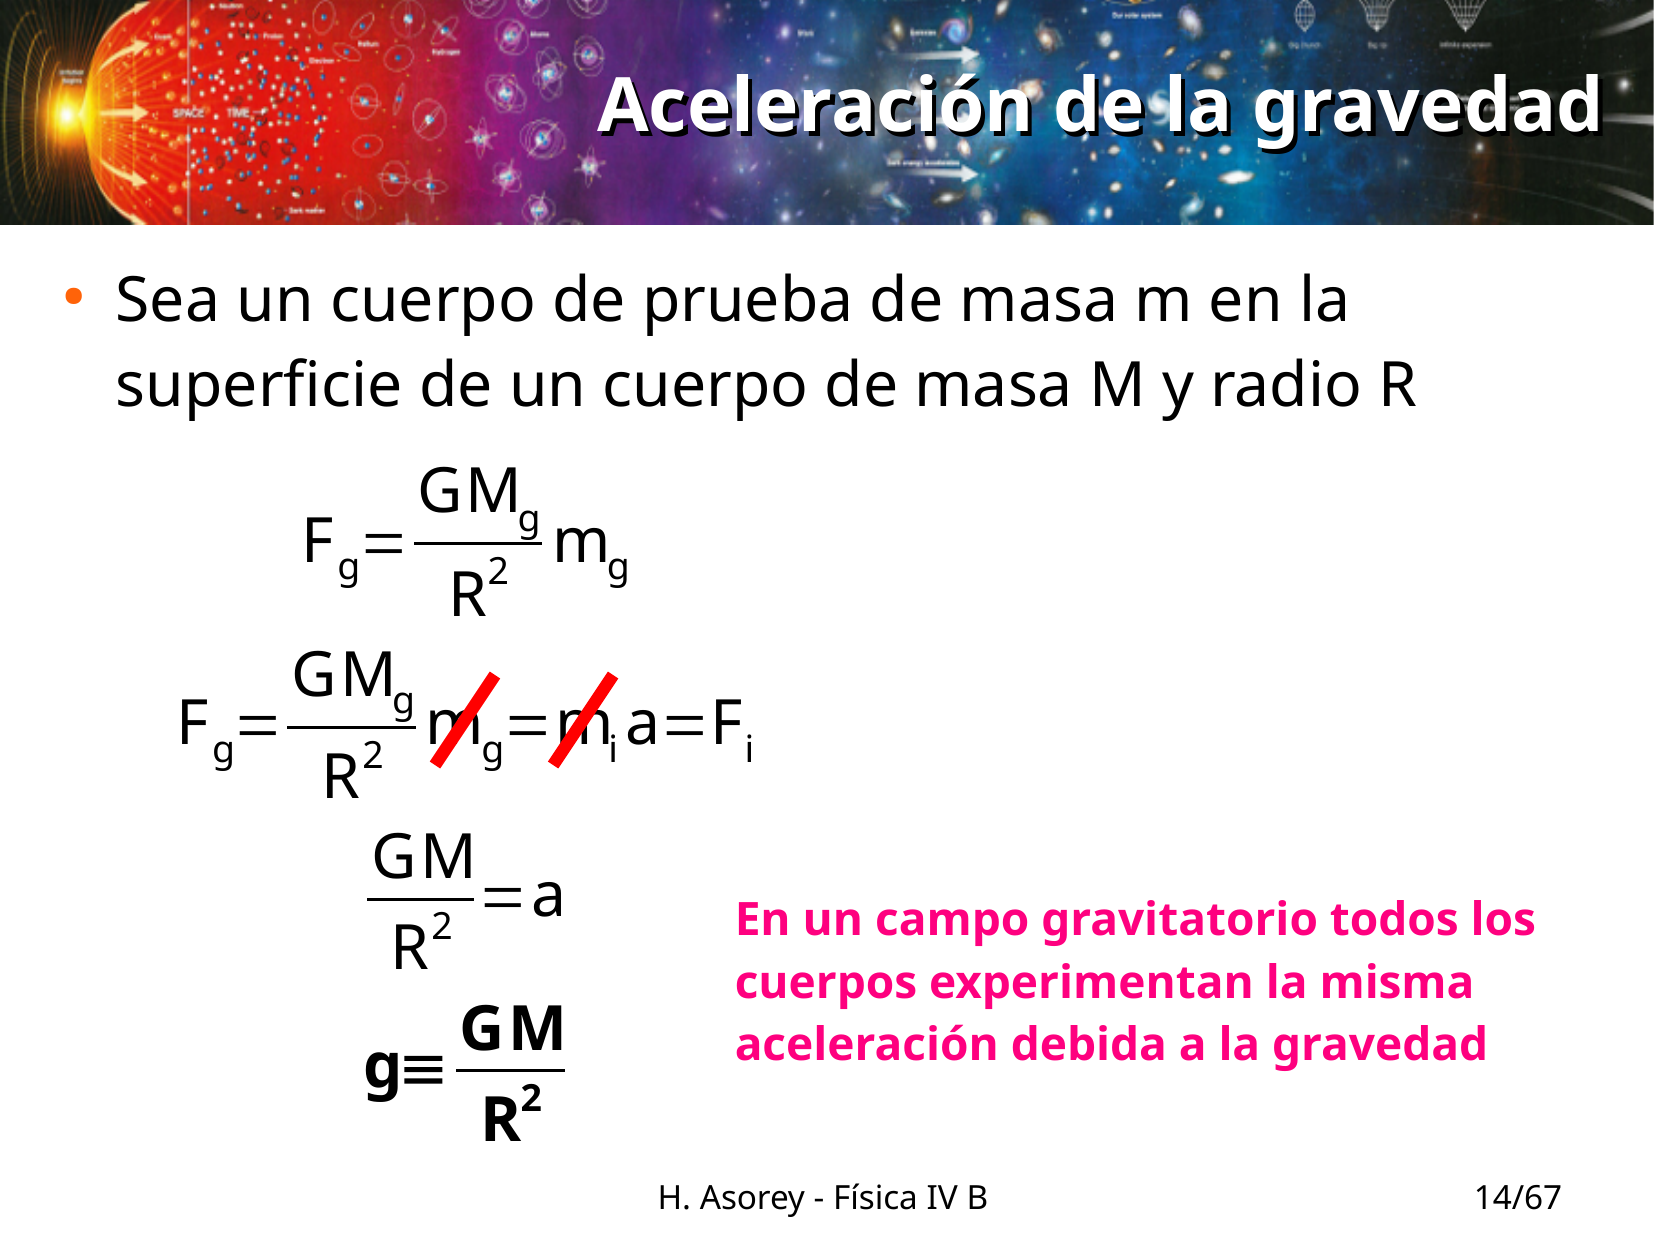

# Aceleración de la gravedad
Sea un cuerpo de prueba de masa m en la superficie de un cuerpo de masa M y radio R
En un campo gravitatorio todos los cuerpos experimentan la misma aceleración debida a la gravedad
H. Asorey - Física IV B
14